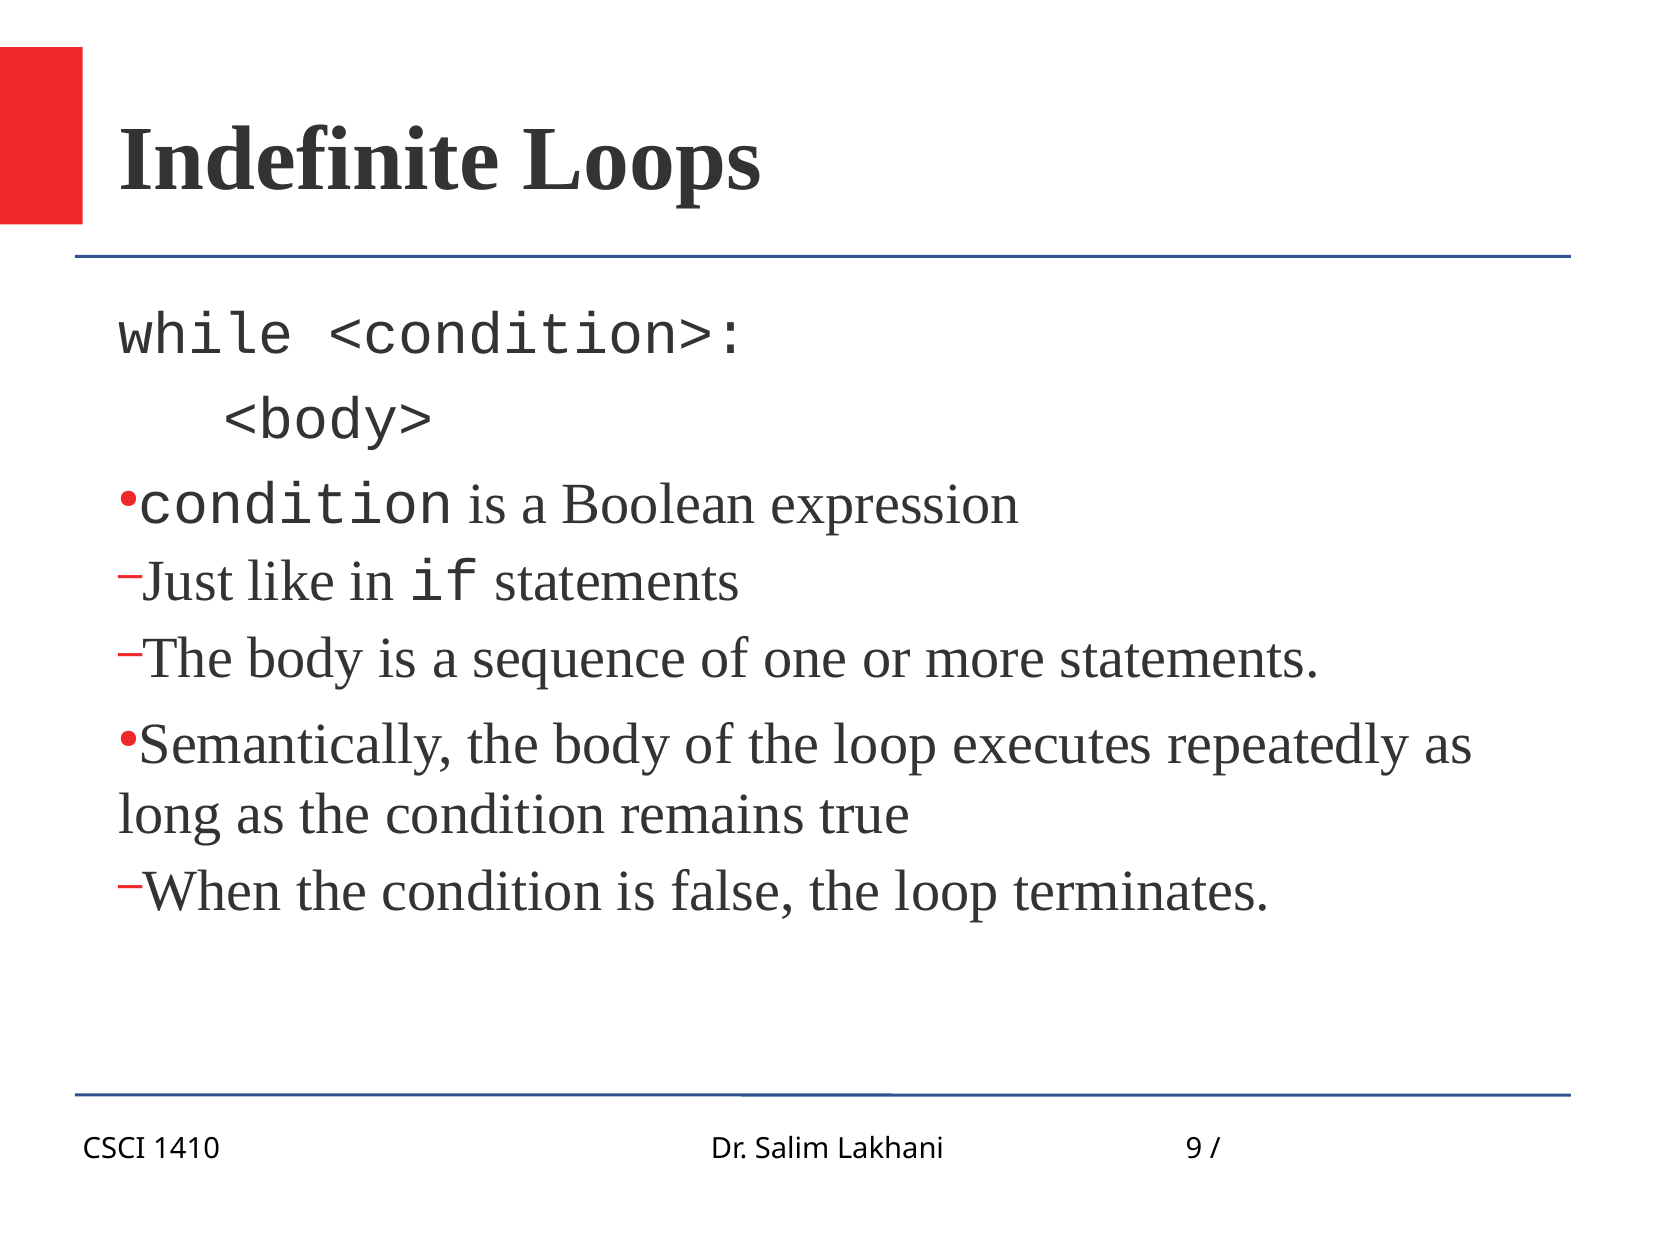

# Indefinite Loops
while <condition>:
 <body>
condition is a Boolean expression
Just like in if statements
The body is a sequence of one or more statements.
Semantically, the body of the loop executes repeatedly as long as the condition remains true
When the condition is false, the loop terminates.
CSCI 1410
Dr. Salim Lakhani